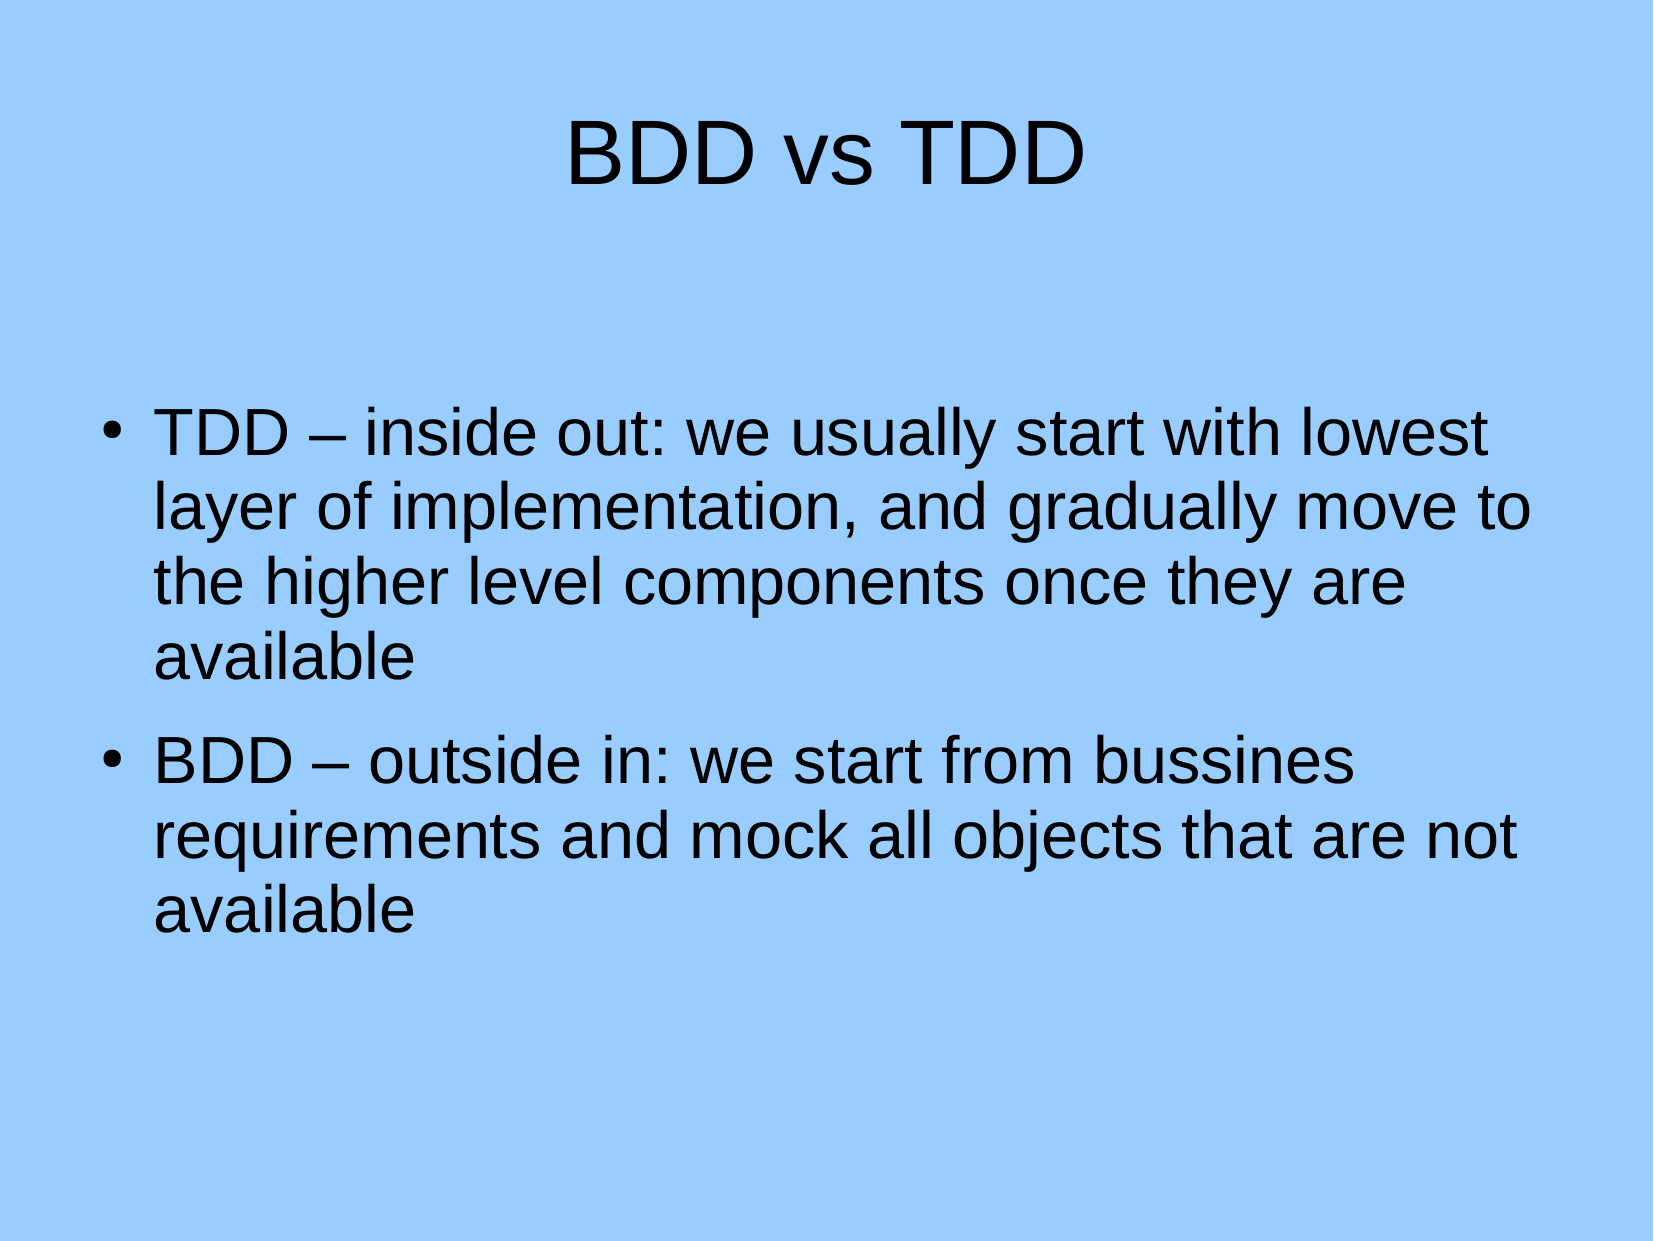

# BDD vs TDD
TDD – inside out: we usually start with lowest layer of implementation, and gradually move to the higher level components once they are available
BDD – outside in: we start from bussines requirements and mock all objects that are not available